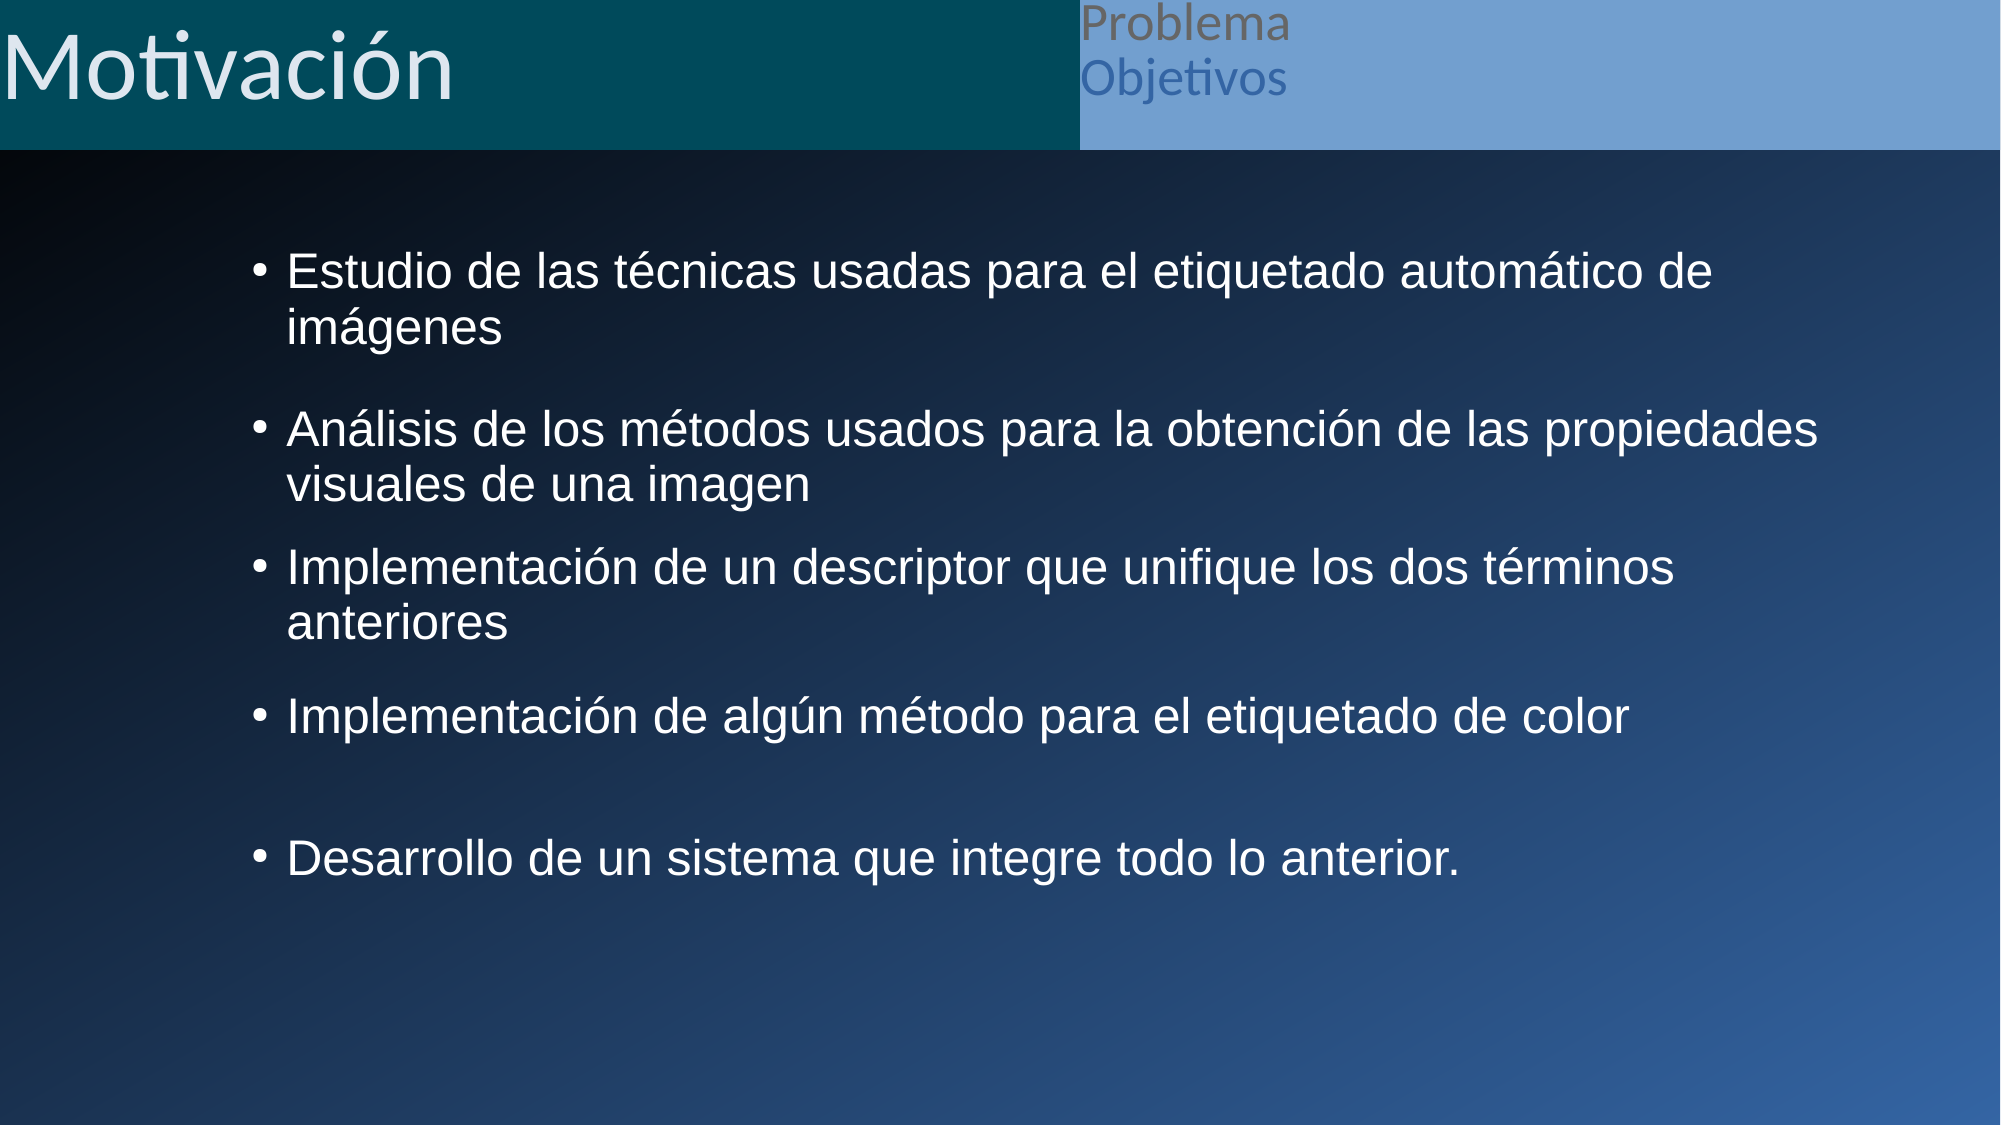

# Motivación
Problema
Objetivos
Estudio de las técnicas usadas para el etiquetado automático de imágenes
Análisis de los métodos usados para la obtención de las propiedades visuales de una imagen
Implementación de un descriptor que unifique los dos términos anteriores
Implementación de algún método para el etiquetado de color
Desarrollo de un sistema que integre todo lo anterior.